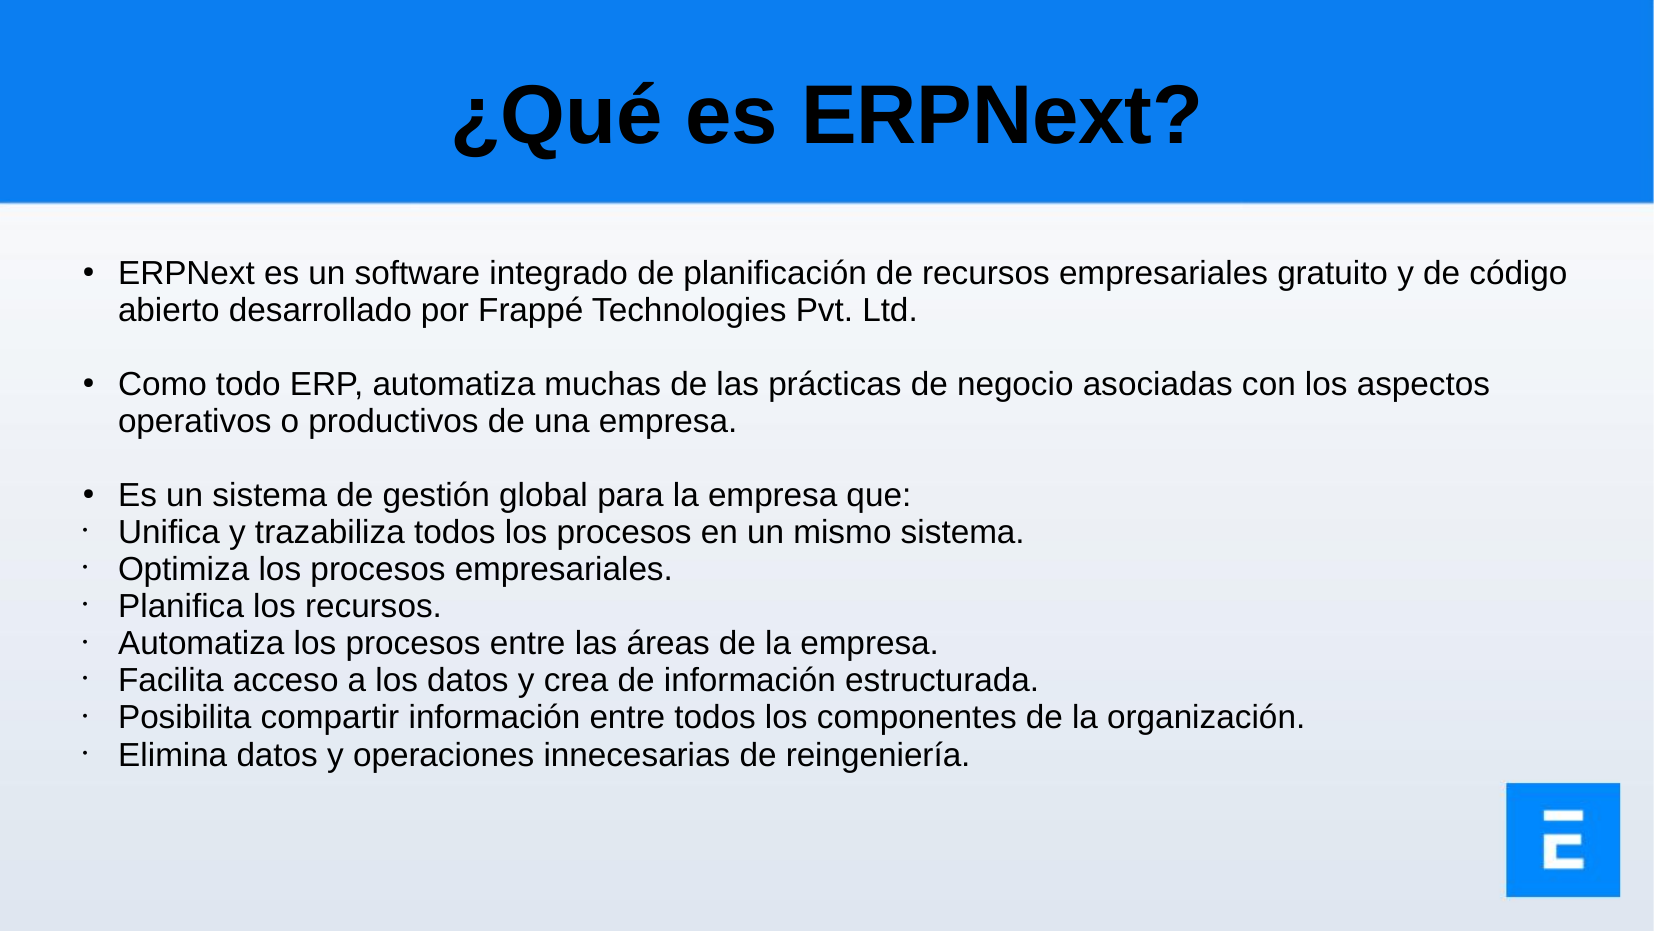

# ¿Qué es ERPNext?
ERPNext es un software integrado de planificación de recursos empresariales gratuito y de código abierto desarrollado por Frappé Technologies Pvt. Ltd.
Como todo ERP, automatiza muchas de las prácticas de negocio asociadas con los aspectos operativos o productivos de una empresa.
Es un sistema de gestión global para la empresa que:
Unifica y trazabiliza todos los procesos en un mismo sistema.
Optimiza los procesos empresariales.
Planifica los recursos.
Automatiza los procesos entre las áreas de la empresa.
Facilita acceso a los datos y crea de información estructurada.
Posibilita compartir información entre todos los componentes de la organización.
Elimina datos y operaciones innecesarias de reingeniería.